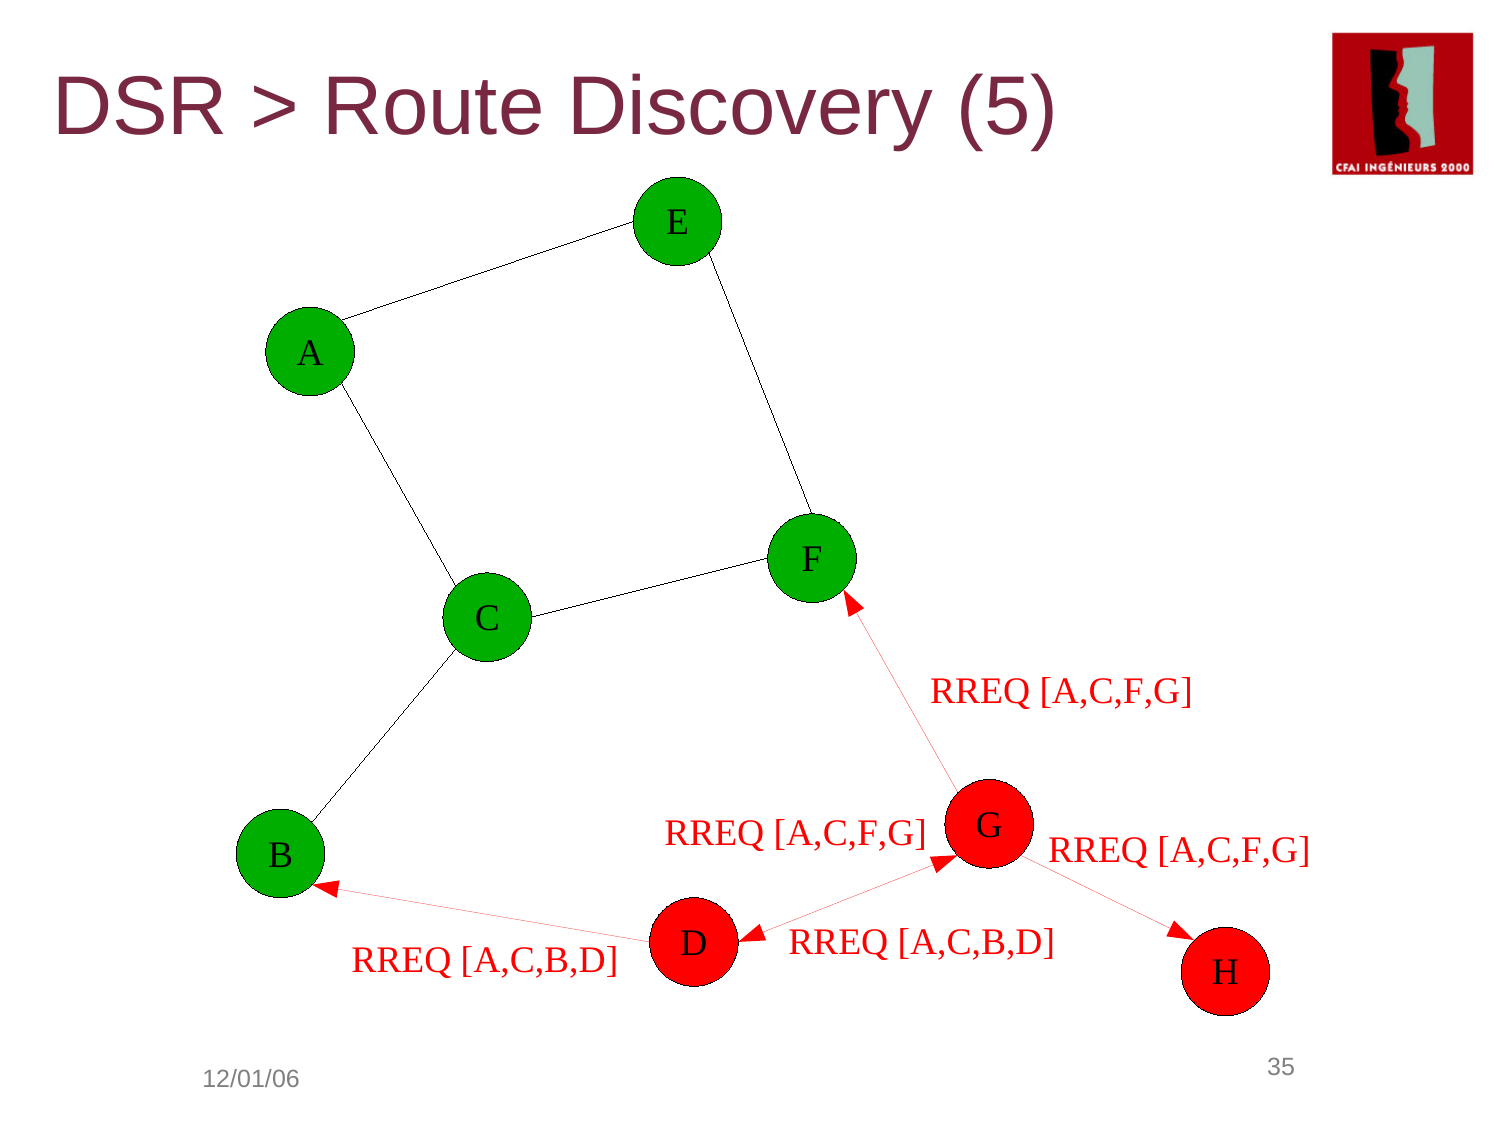

# DSR > Route Discovery (5)
E
A
F
C
RREQ [A,C,F,G]
G
RREQ [A,C,F,G]
B
RREQ [A,C,F,G]
D
RREQ [A,C,B,D]
H
RREQ [A,C,B,D]
35